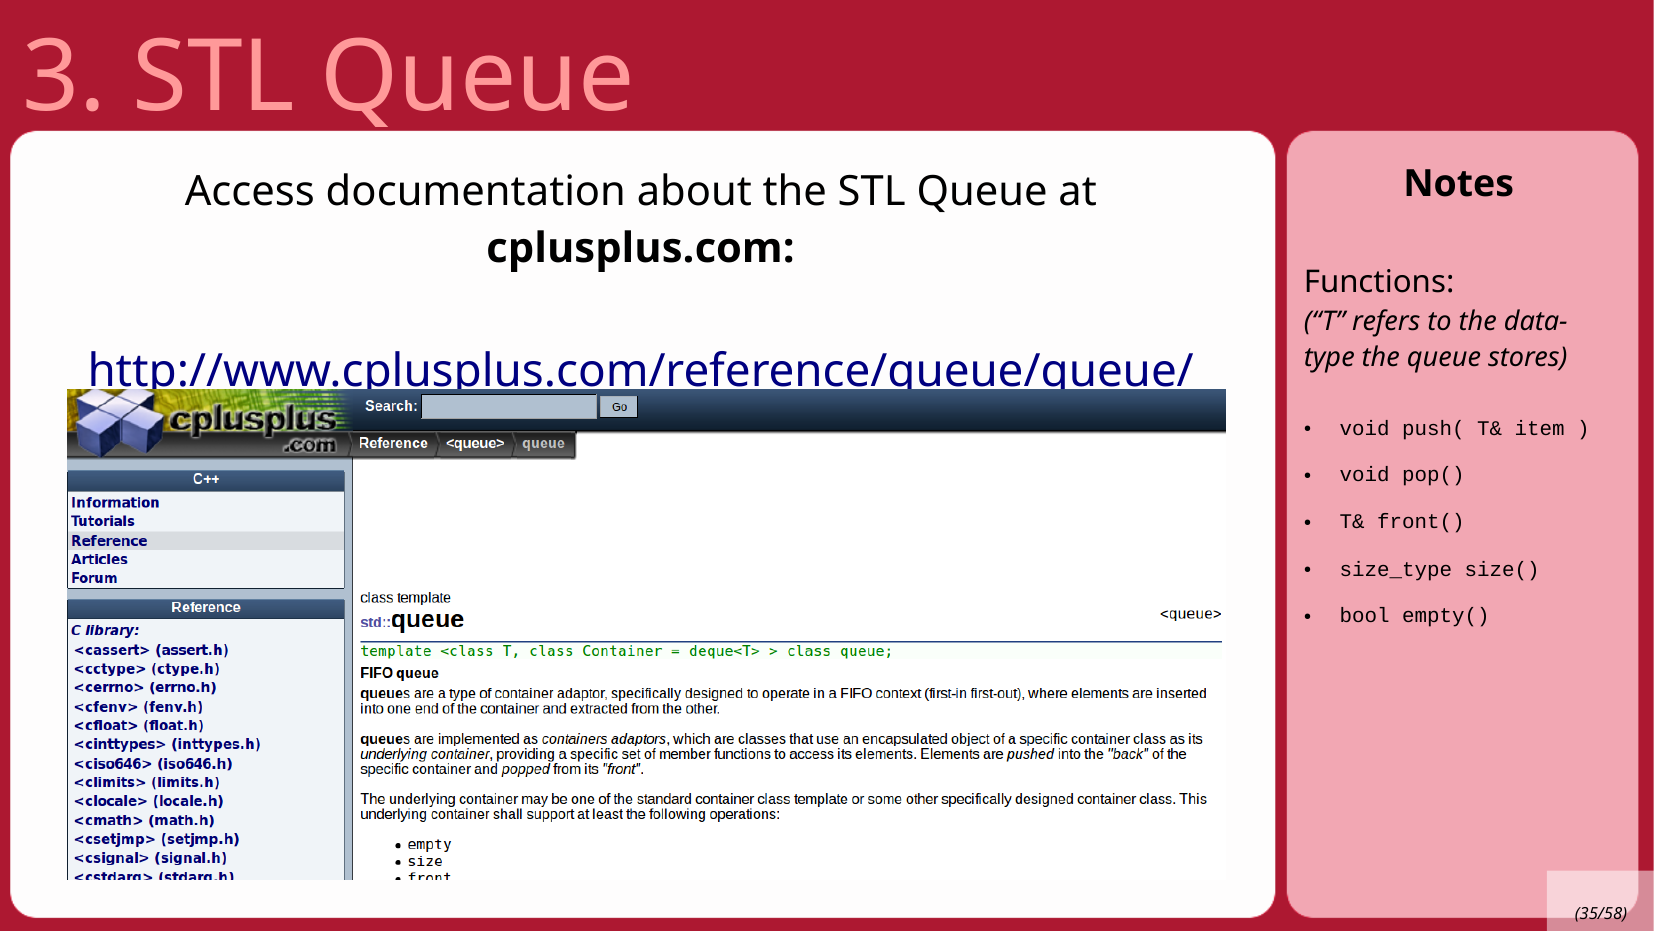

# 3. STL Queue
Notes
Functions:
(“T” refers to the data-type the queue stores)
void push( T& item )
void pop()
T& front()
size_type size()
bool empty()
Access documentation about the STL Queue at cplusplus.com:
http://www.cplusplus.com/reference/queue/queue/